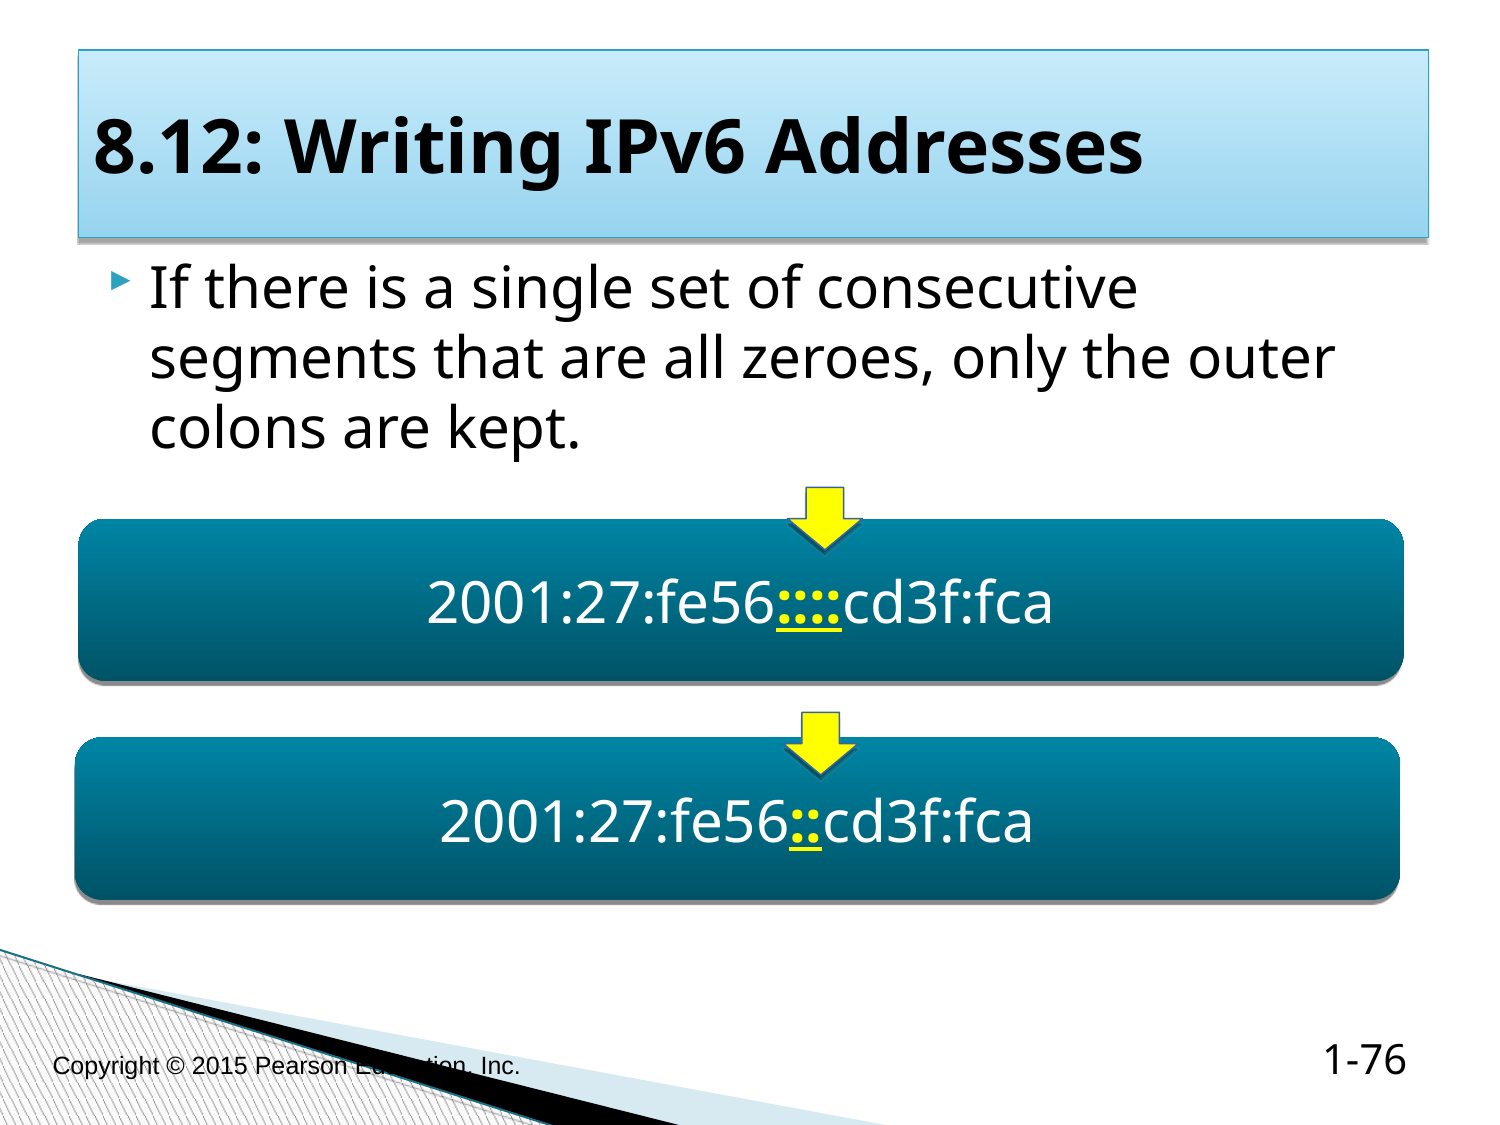

8.12: Writing IPv6 Addresses
# If there is a single set of consecutive segments that are all zeroes, only the outer colons are kept.
2001:27:fe56::::cd3f:fca
2001:27:fe56::cd3f:fca
Copyright © 2015 Pearson Education, Inc.